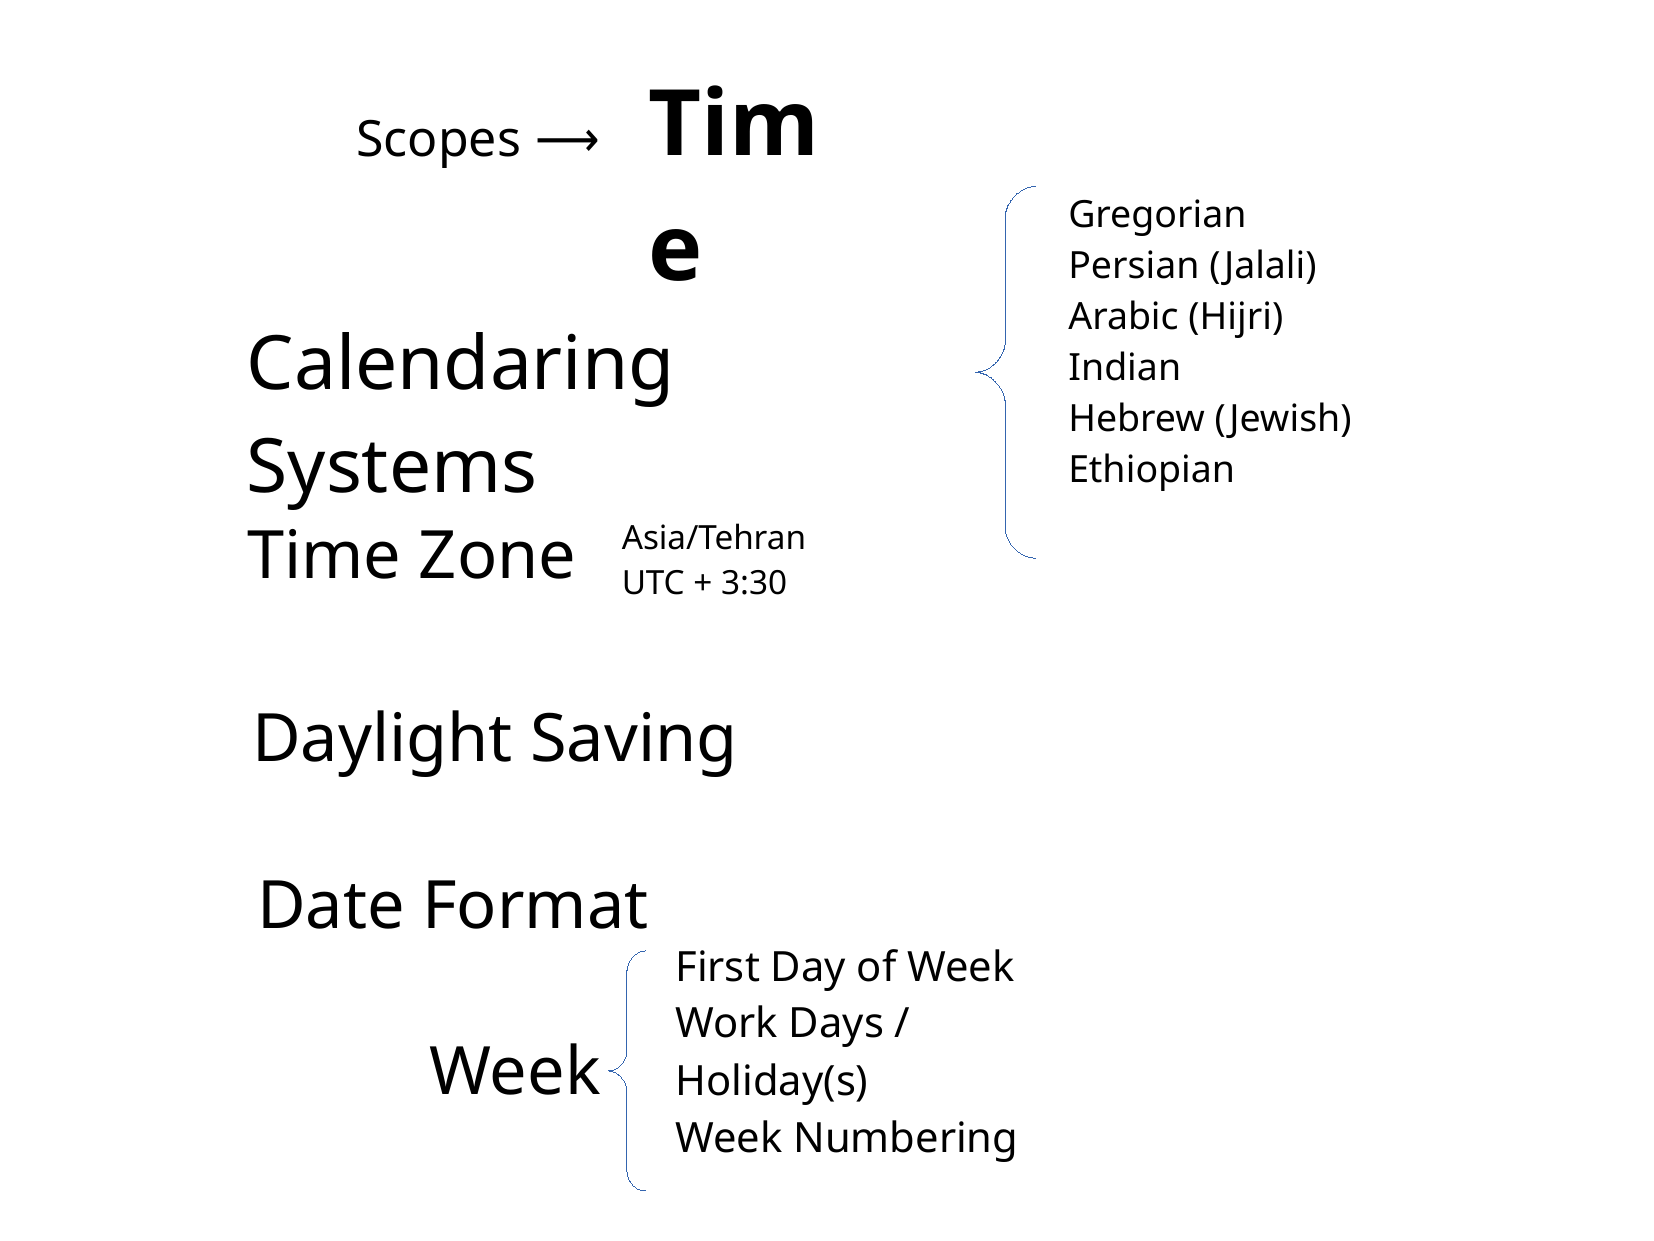

Time
Scopes ⟶
Gregorian
Persian (Jalali)
Arabic (Hijri)
Indian
Hebrew (Jewish)
Ethiopian
Calendaring Systems
Time Zone
Asia/Tehran
UTC + 3:30
Daylight Saving
Date Format
First Day of Week
Work Days / Holiday(s)
Week Numbering
Week